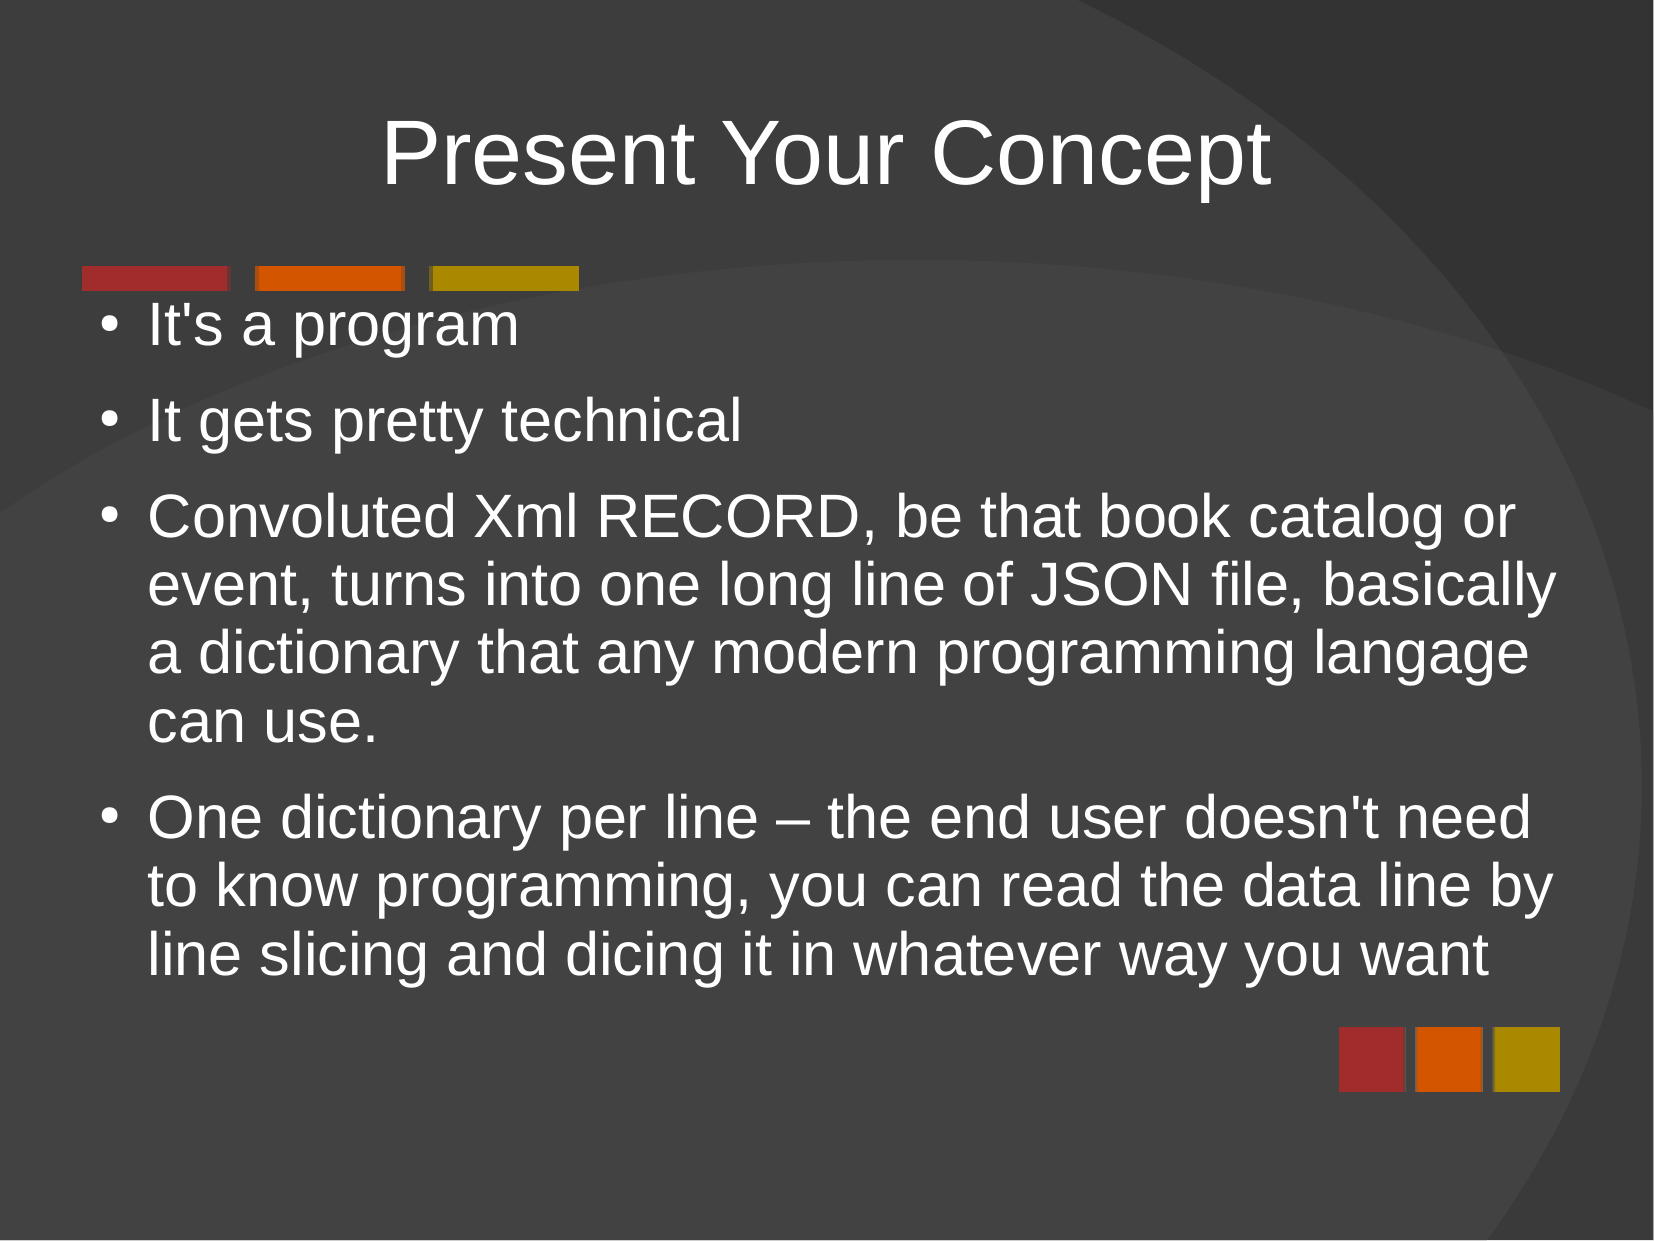

# Present Your Concept
It's a program
It gets pretty technical
Convoluted Xml RECORD, be that book catalog or event, turns into one long line of JSON file, basically a dictionary that any modern programming langage can use.
One dictionary per line – the end user doesn't need to know programming, you can read the data line by line slicing and dicing it in whatever way you want